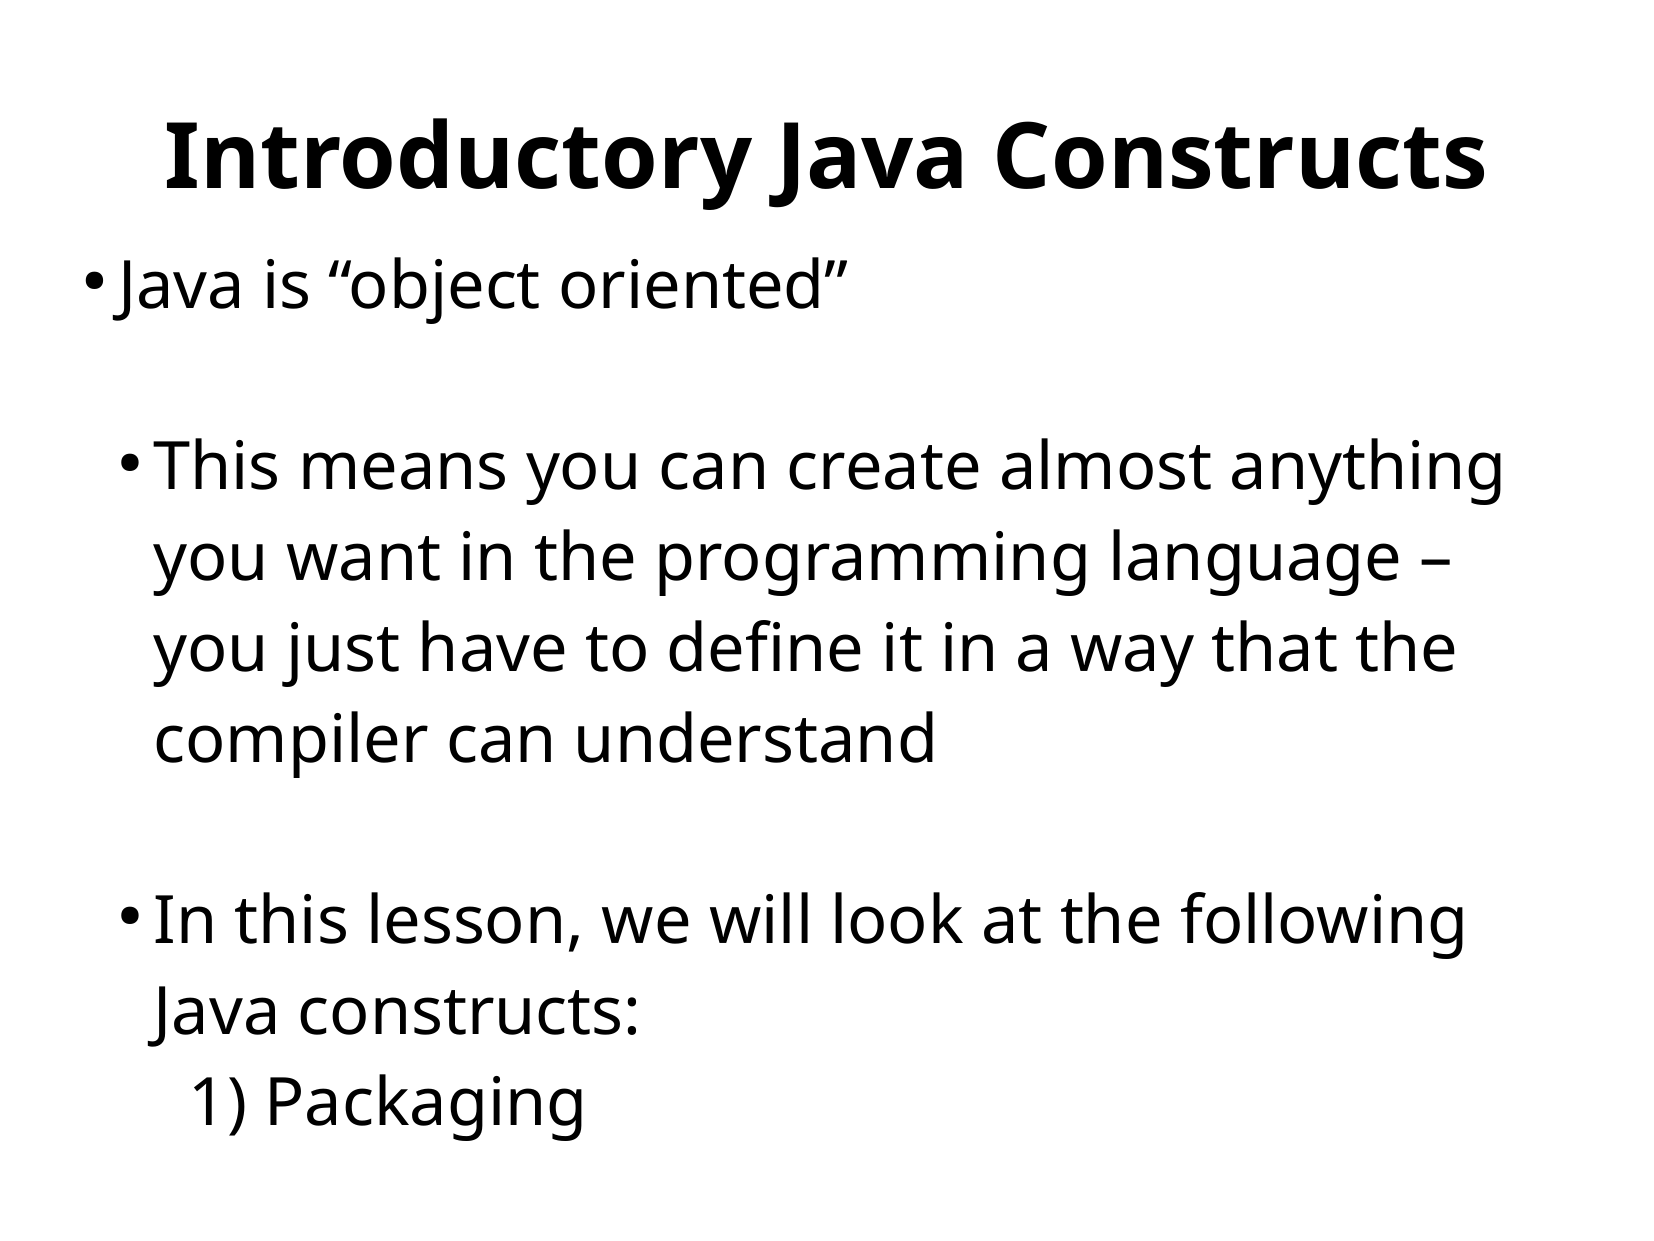

# Introductory Java Constructs
Java is “object oriented”
This means you can create almost anything you want in the programming language – you just have to define it in a way that the compiler can understand
In this lesson, we will look at the following Java constructs:
1) Packaging
2) Classes
3) Class Attributes